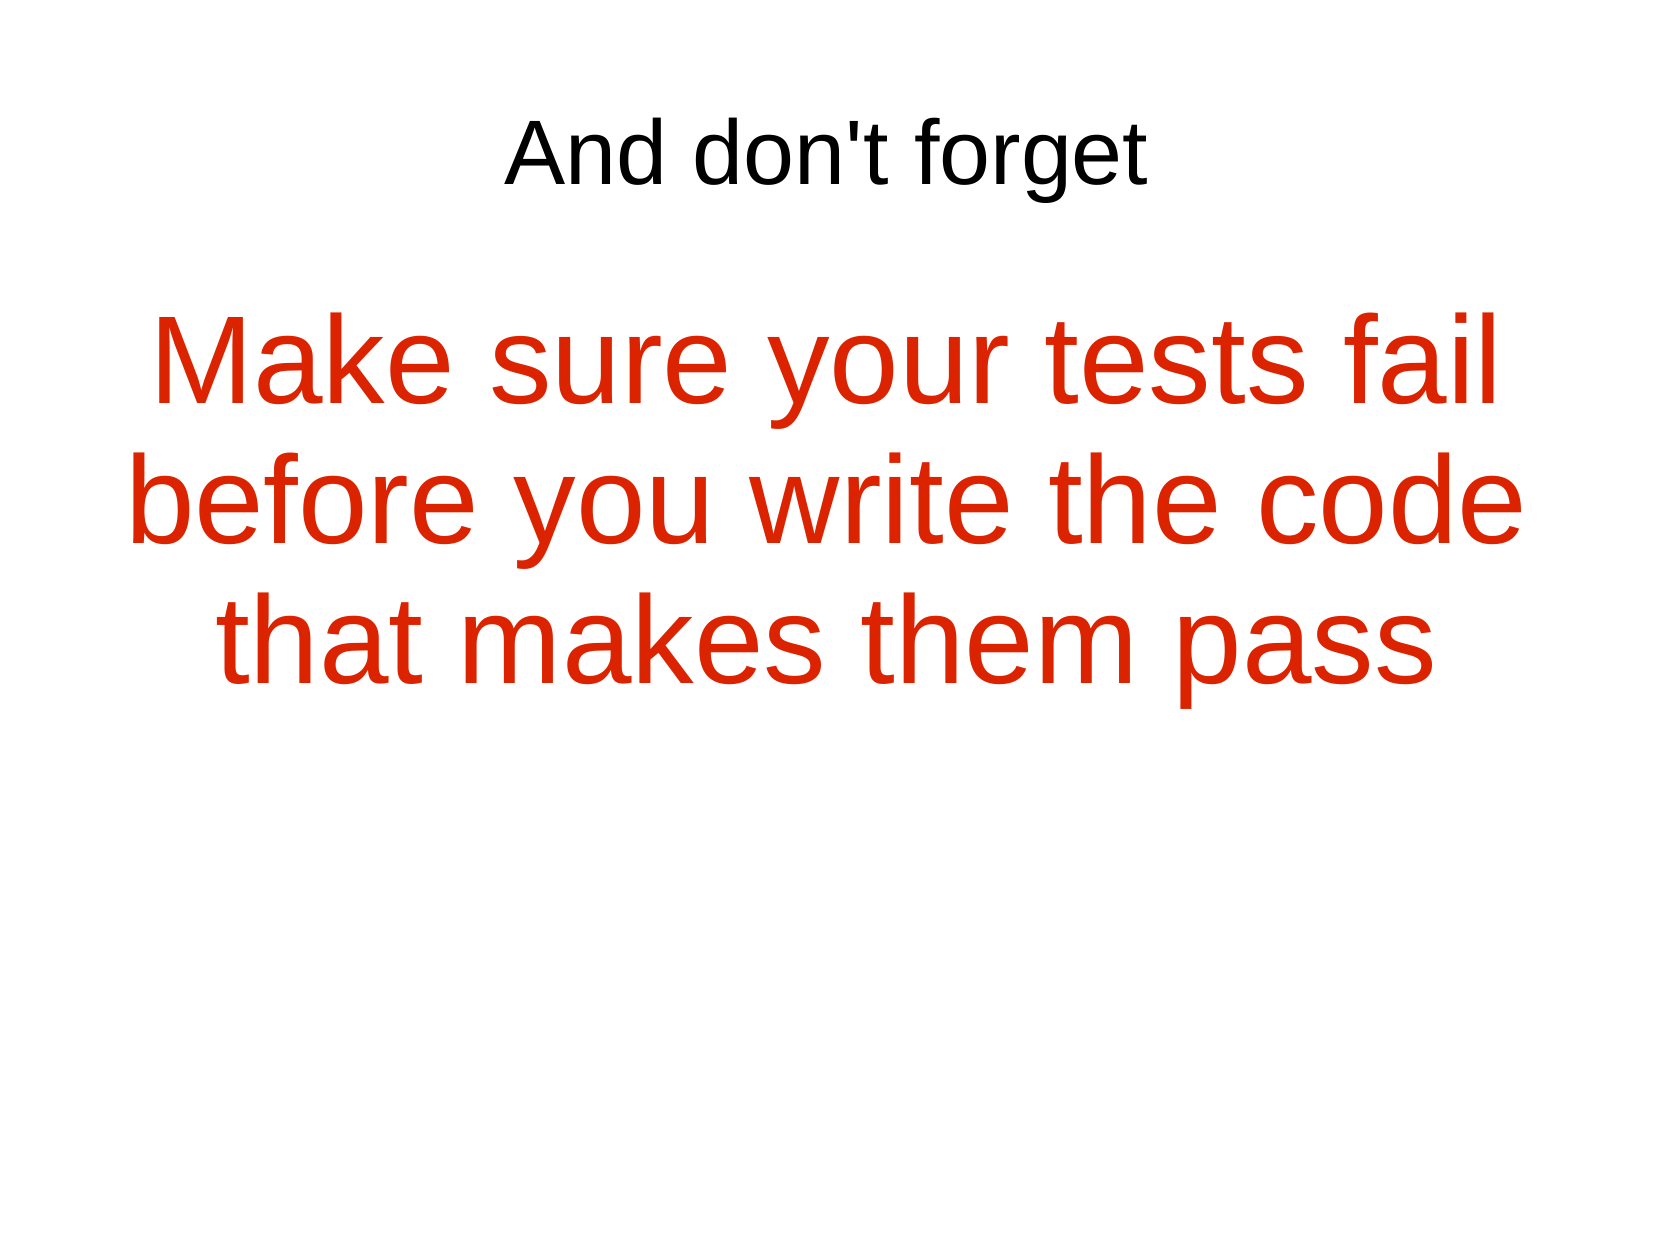

# And don't forget
Make sure your tests fail before you write the code that makes them pass